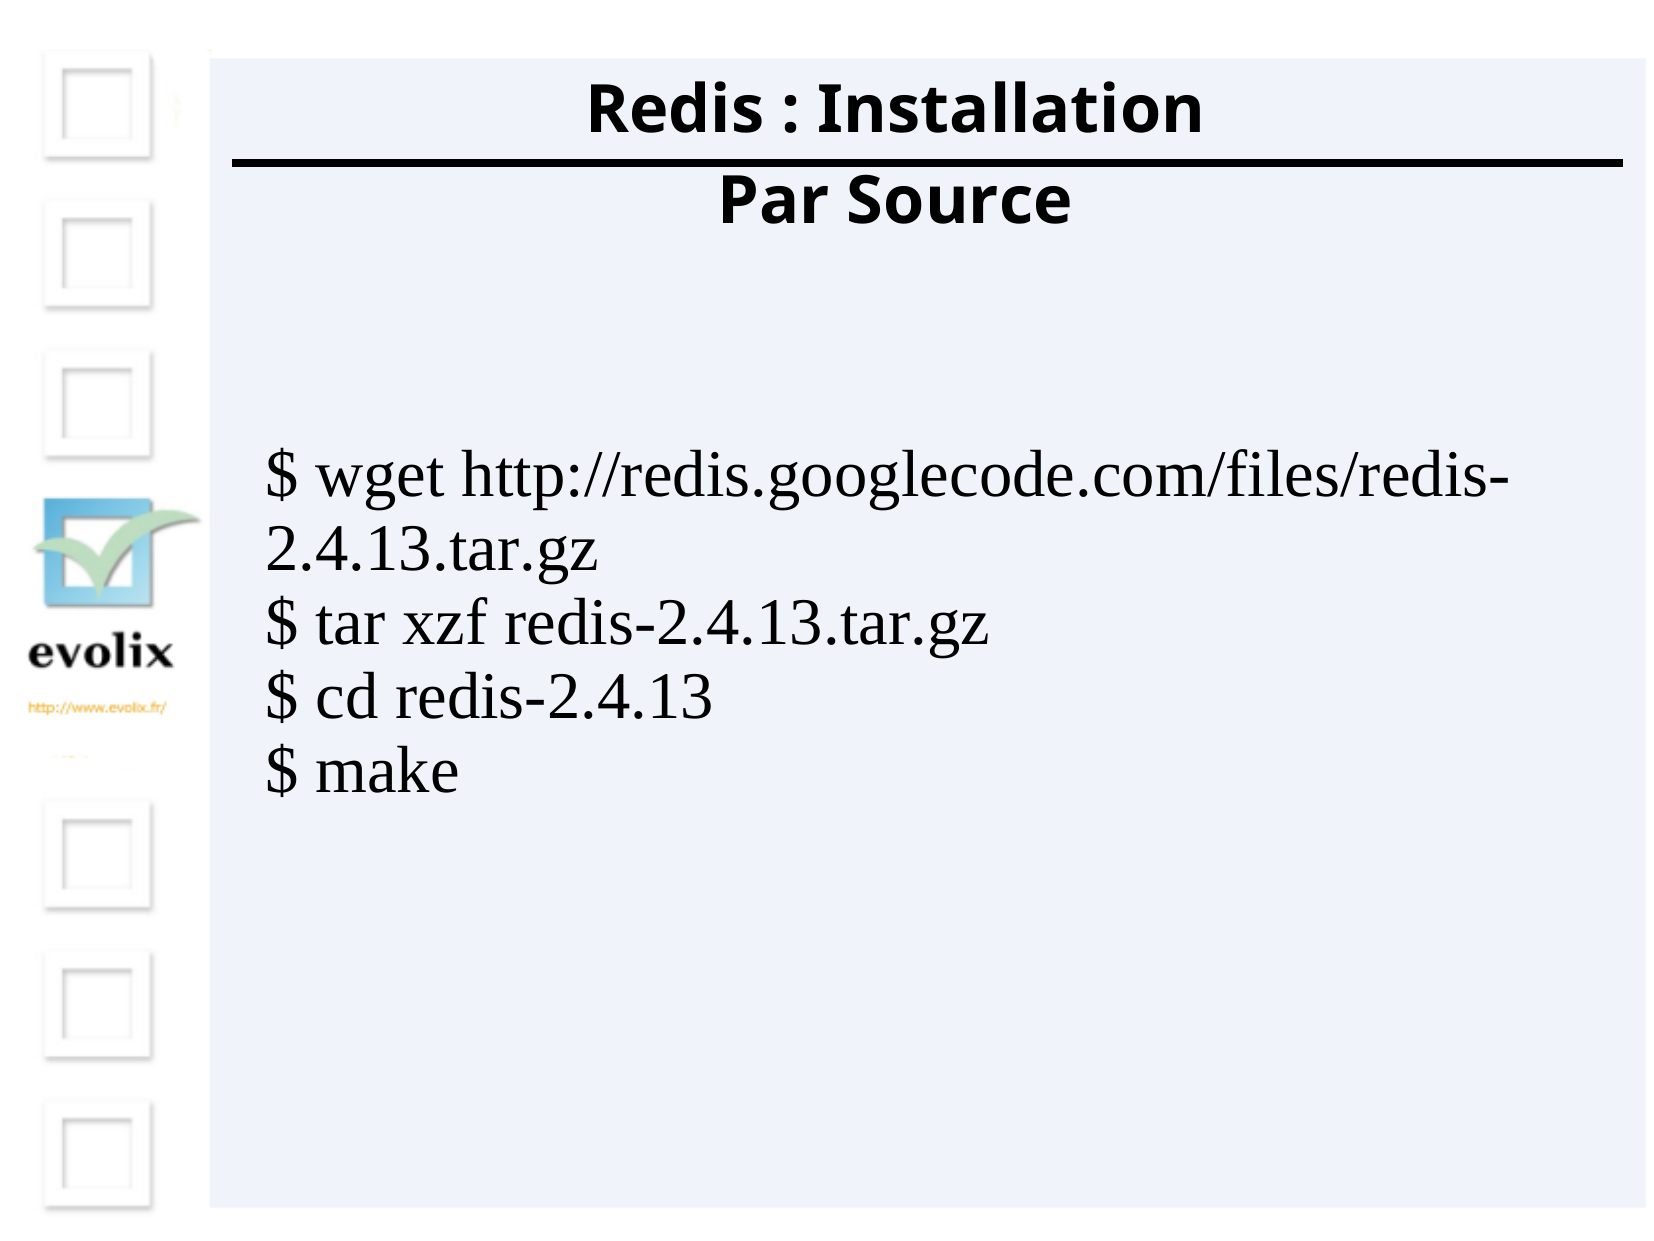

# Redis : Installation Par Source
$ wget http://redis.googlecode.com/files/redis-2.4.13.tar.gz
$ tar xzf redis-2.4.13.tar.gz
$ cd redis-2.4.13
$ make